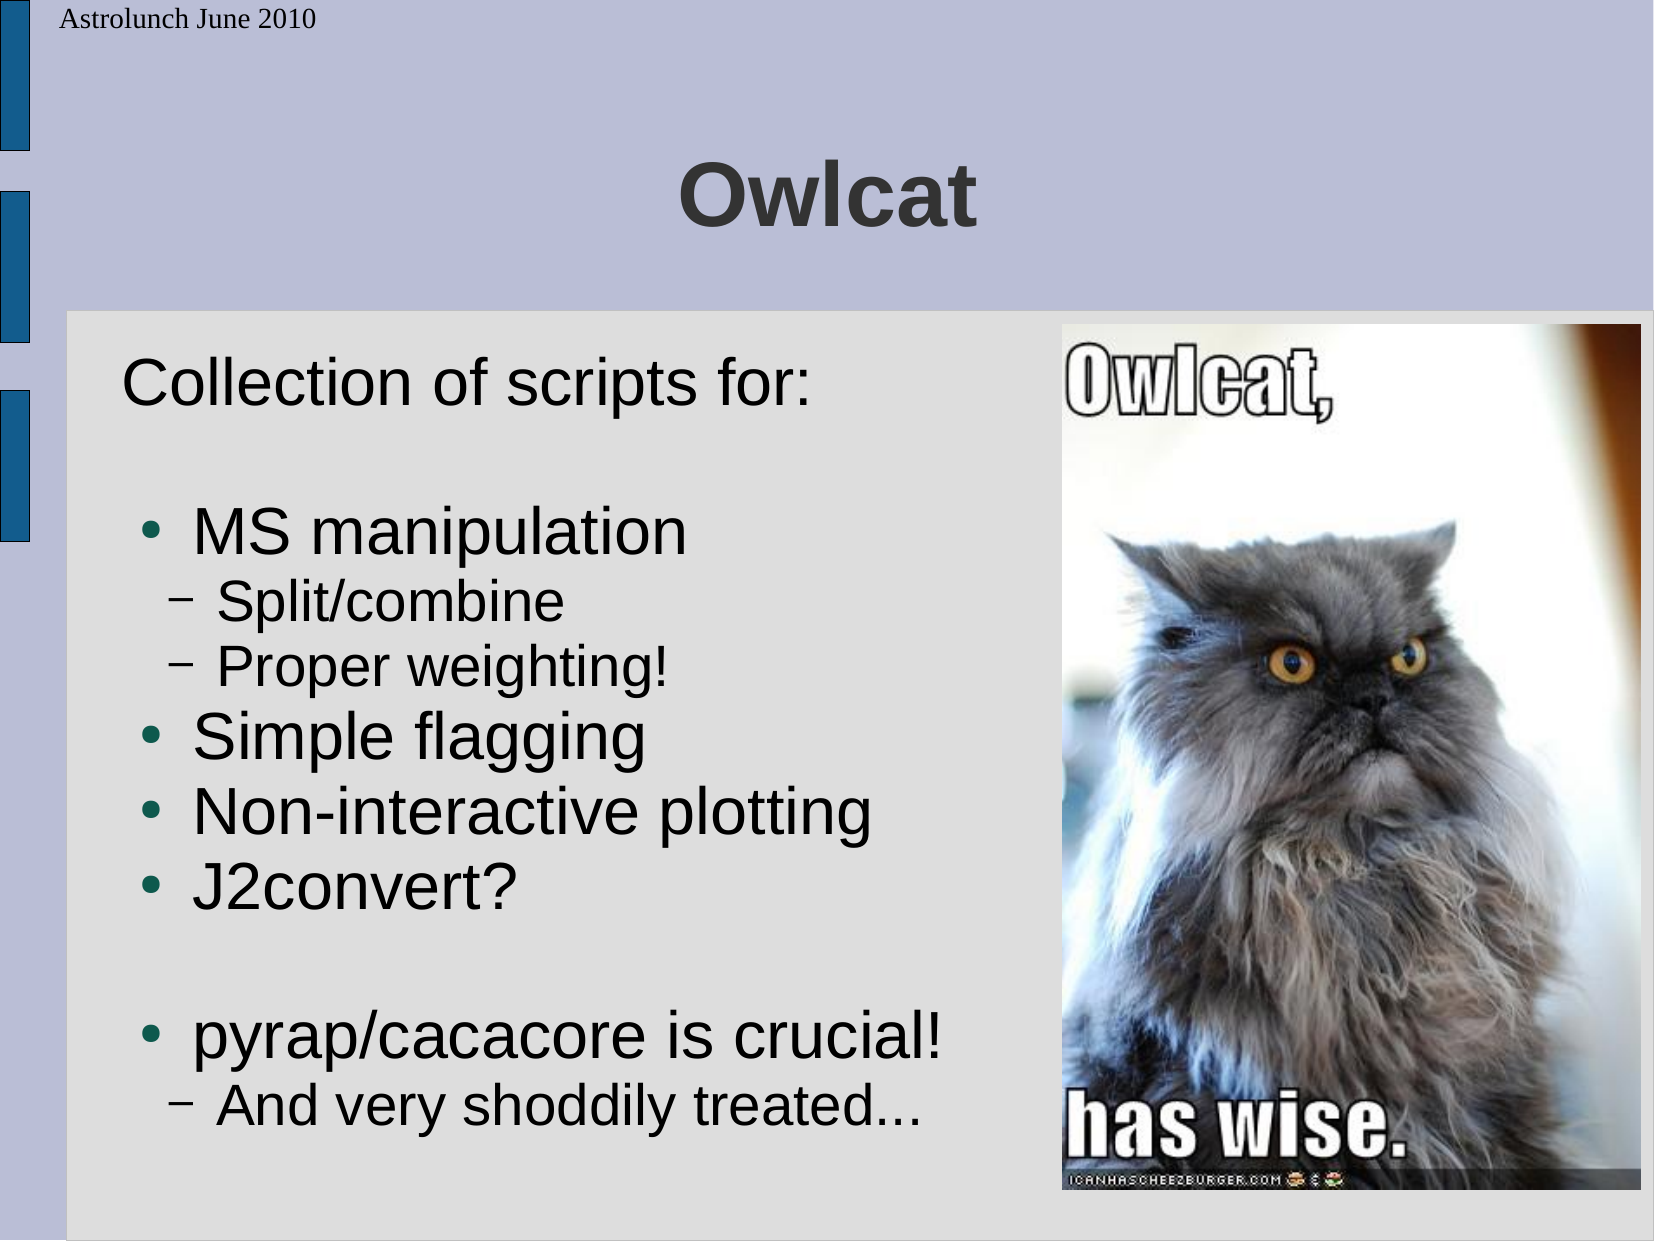

Astrolunch June 2010
# Owlcat
Collection of scripts for:
MS manipulation
Split/combine
Proper weighting!
Simple flagging
Non-interactive plotting
J2convert?
pyrap/cacacore is crucial!
And very shoddily treated...